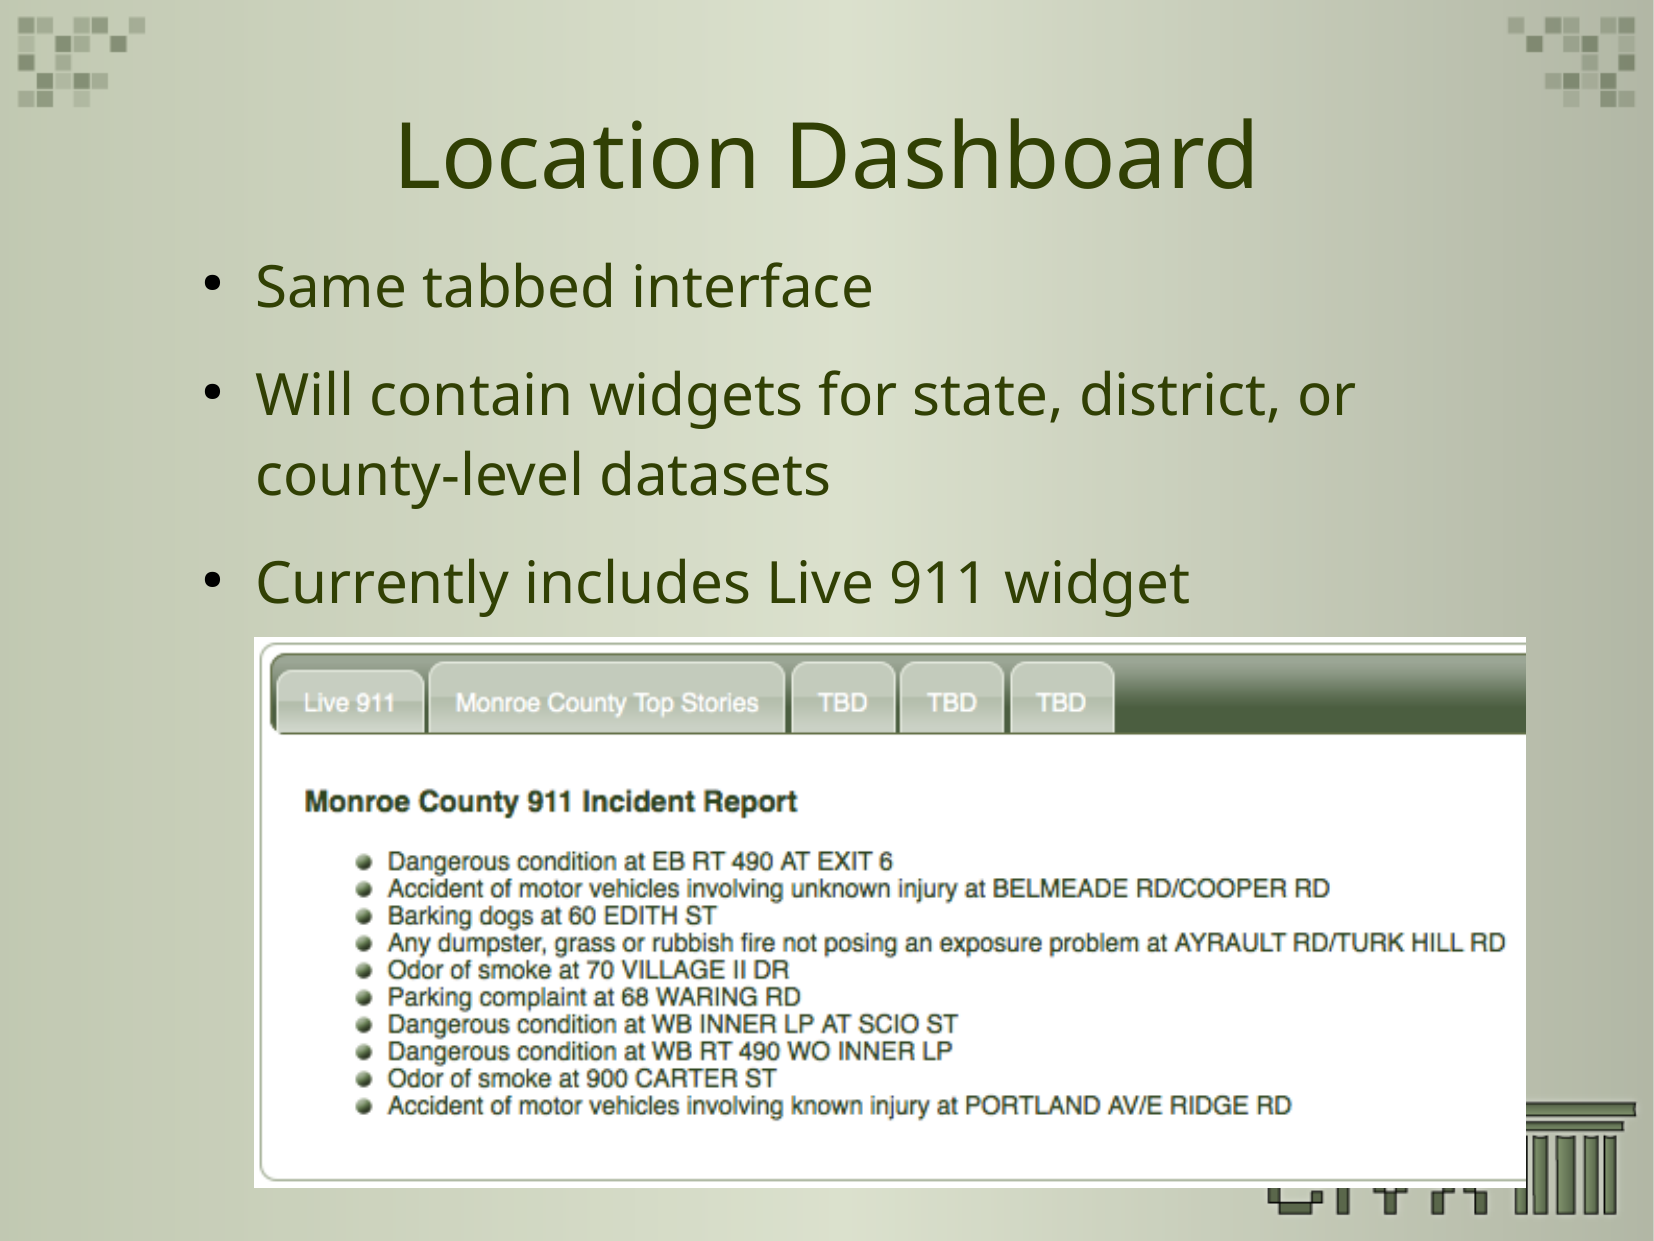

# Location Dashboard
Same tabbed interface
Will contain widgets for state, district, or county-level datasets
Currently includes Live 911 widget